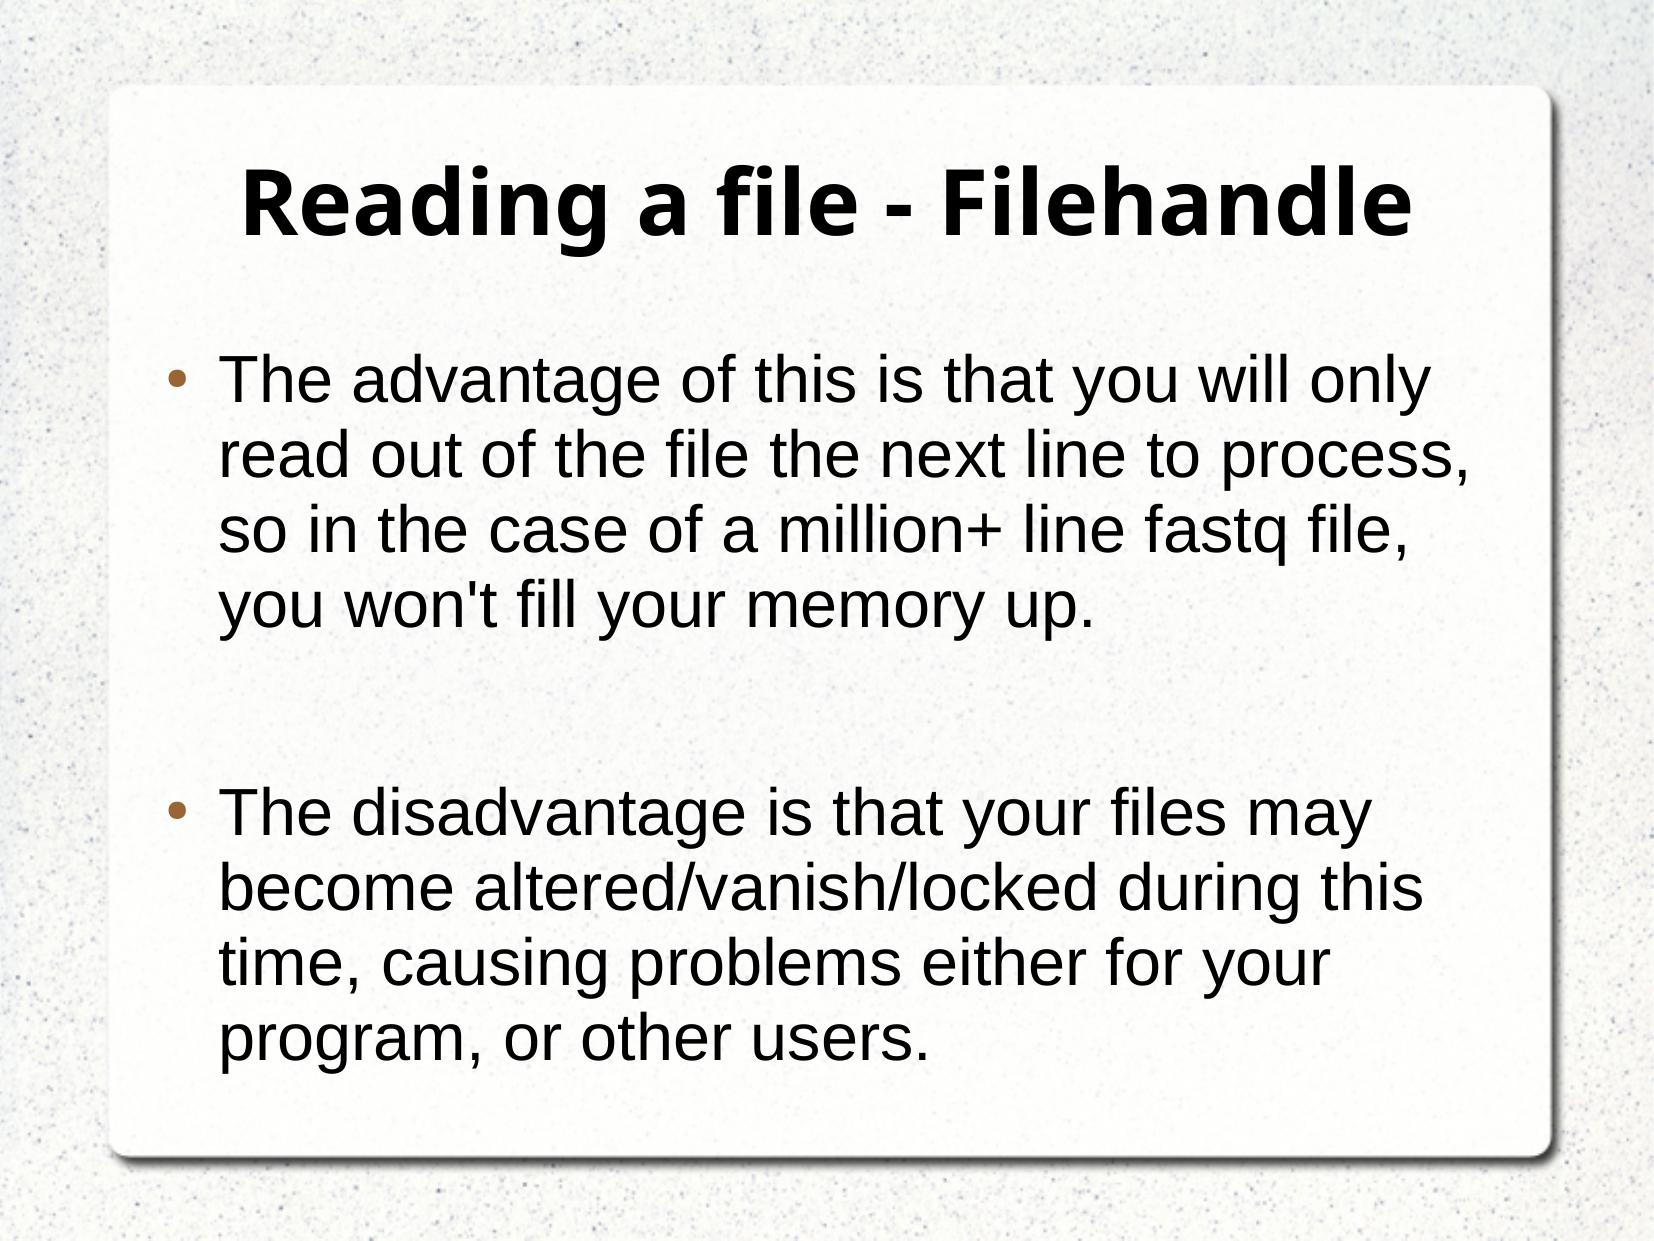

# Reading a file - Filehandle
The advantage of this is that you will only read out of the file the next line to process, so in the case of a million+ line fastq file, you won't fill your memory up.
The disadvantage is that your files may become altered/vanish/locked during this time, causing problems either for your program, or other users.